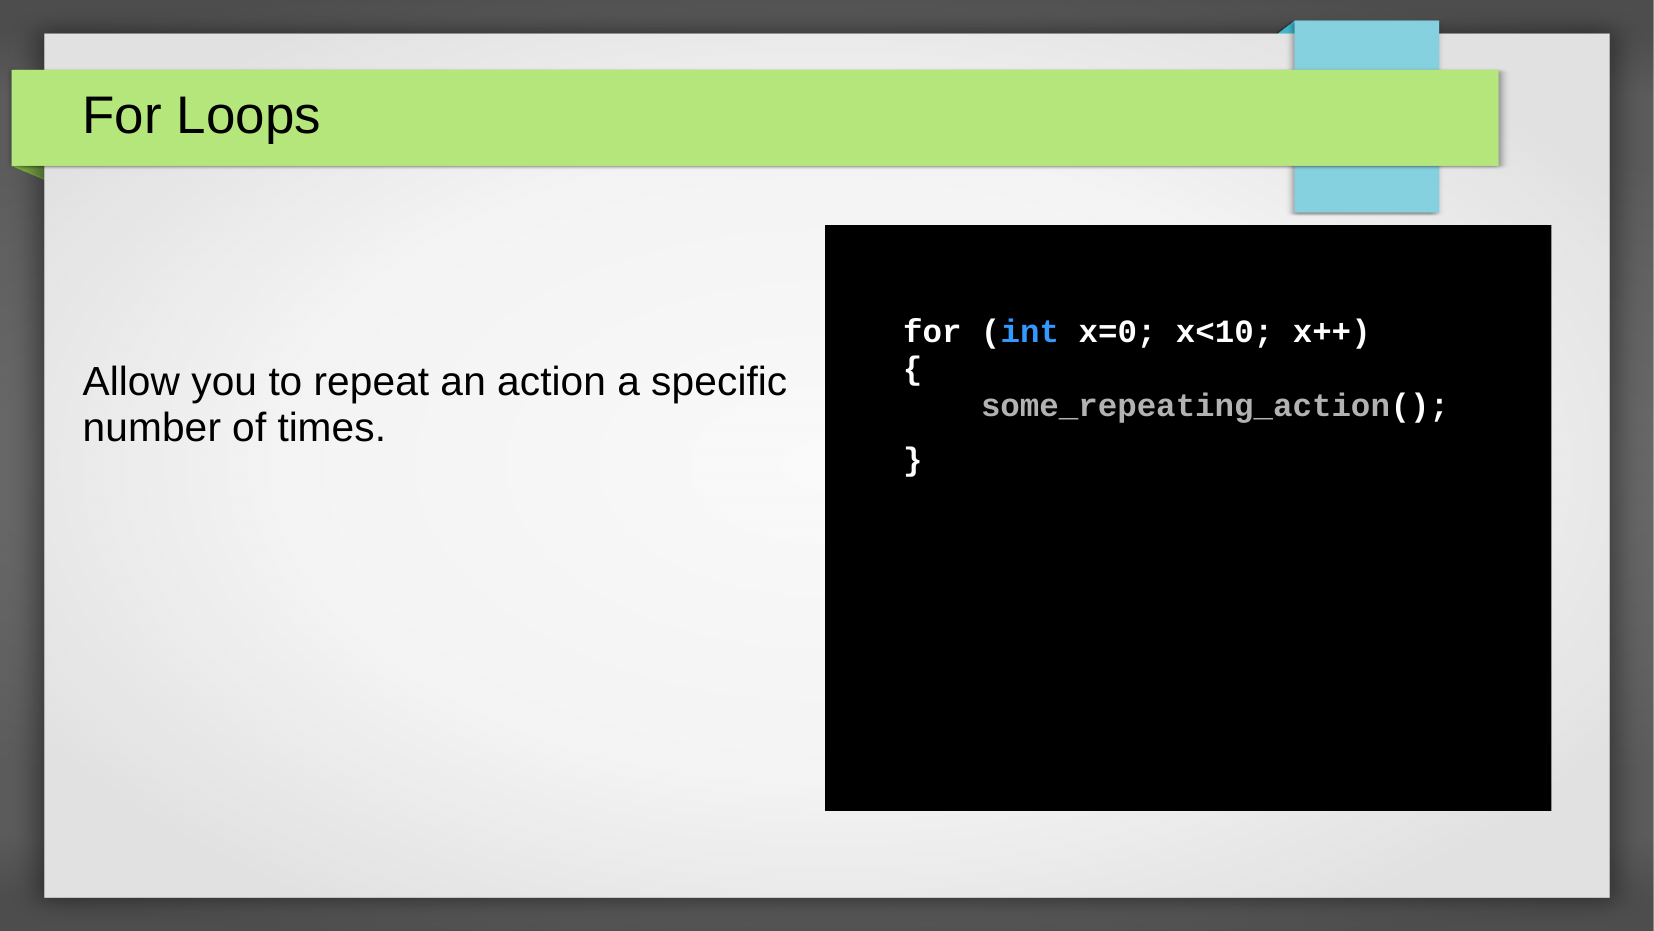

# For Loops
Allow you to repeat an action a specific number of times.
 for (int x=0; x<10; x++)
 {
 some_repeating_action();
 }